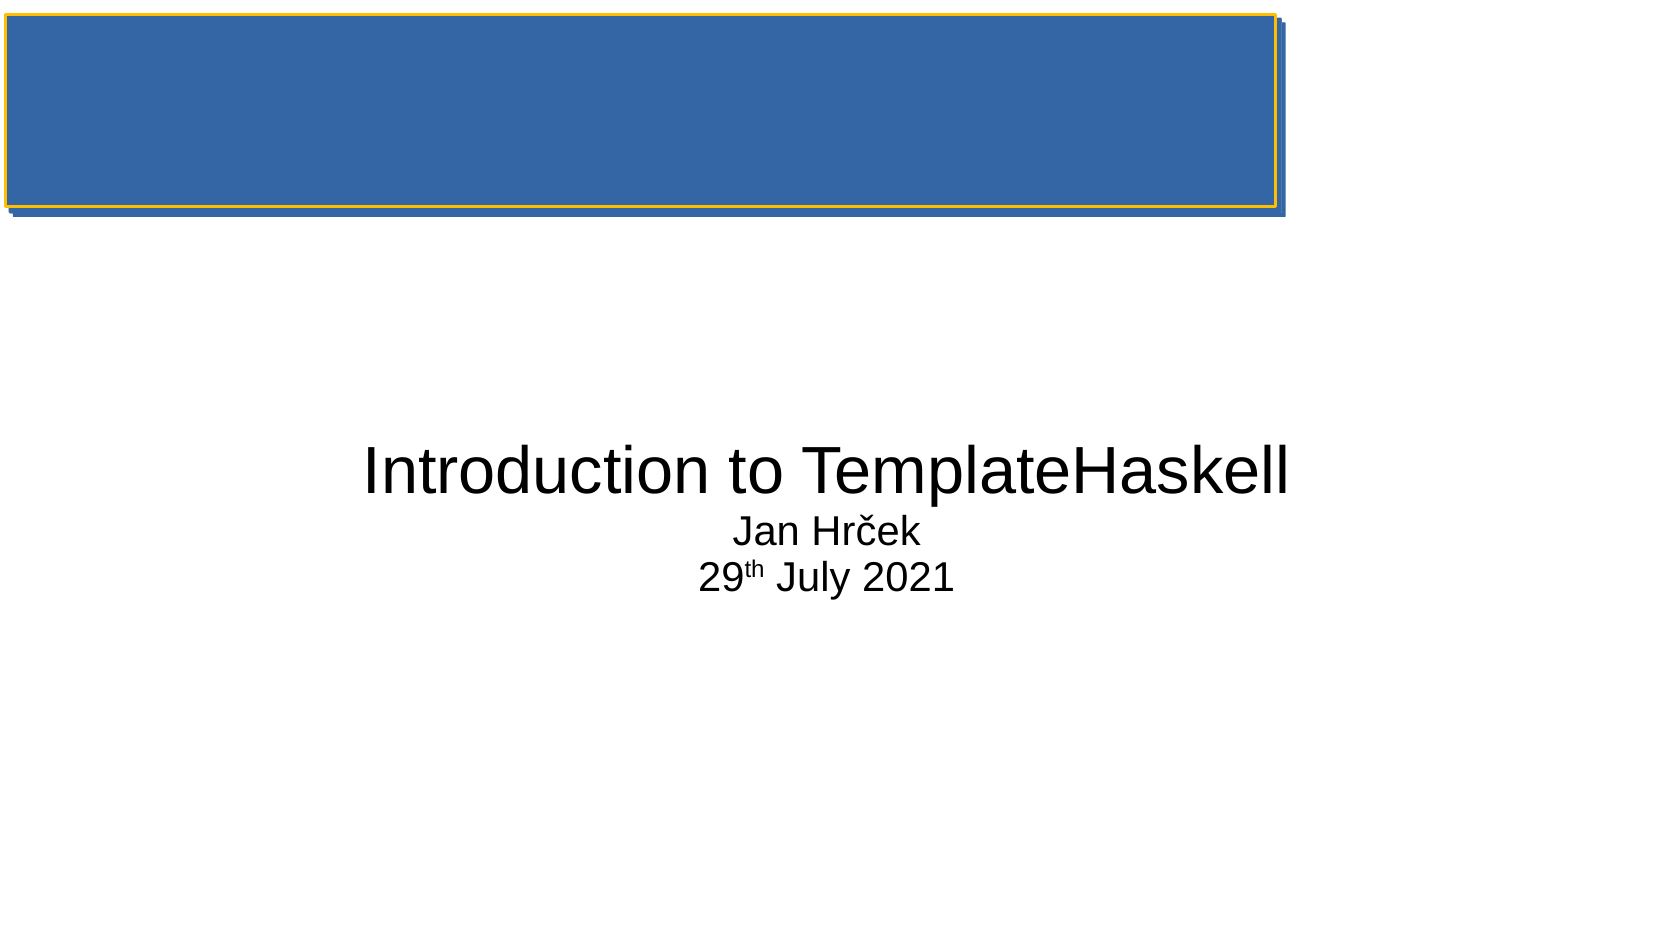

# Introduction to TemplateHaskell
Jan Hrček
29th July 2021